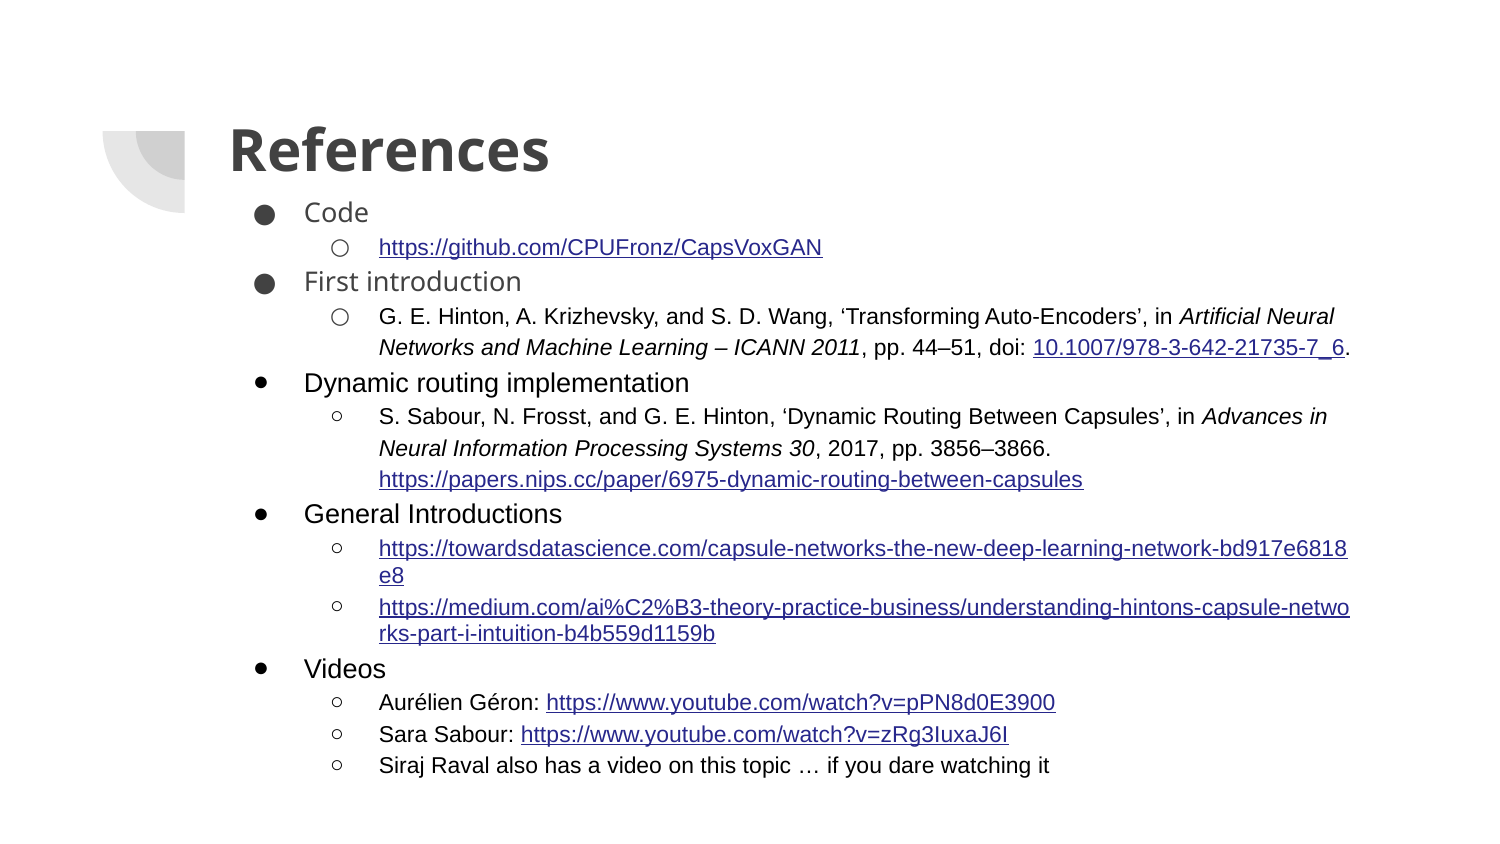

# References
Code
https://github.com/CPUFronz/CapsVoxGAN
First introduction
G. E. Hinton, A. Krizhevsky, and S. D. Wang, ‘Transforming Auto-Encoders’, in Artificial Neural Networks and Machine Learning – ICANN 2011, pp. 44–51, doi: 10.1007/978-3-642-21735-7_6.
Dynamic routing implementation
S. Sabour, N. Frosst, and G. E. Hinton, ‘Dynamic Routing Between Capsules’, in Advances in Neural Information Processing Systems 30, 2017, pp. 3856–3866. https://papers.nips.cc/paper/6975-dynamic-routing-between-capsules
General Introductions
https://towardsdatascience.com/capsule-networks-the-new-deep-learning-network-bd917e6818e8
https://medium.com/ai%C2%B3-theory-practice-business/understanding-hintons-capsule-networks-part-i-intuition-b4b559d1159b
Videos
Aurélien Géron: https://www.youtube.com/watch?v=pPN8d0E3900
Sara Sabour: https://www.youtube.com/watch?v=zRg3IuxaJ6I
Siraj Raval also has a video on this topic … if you dare watching it